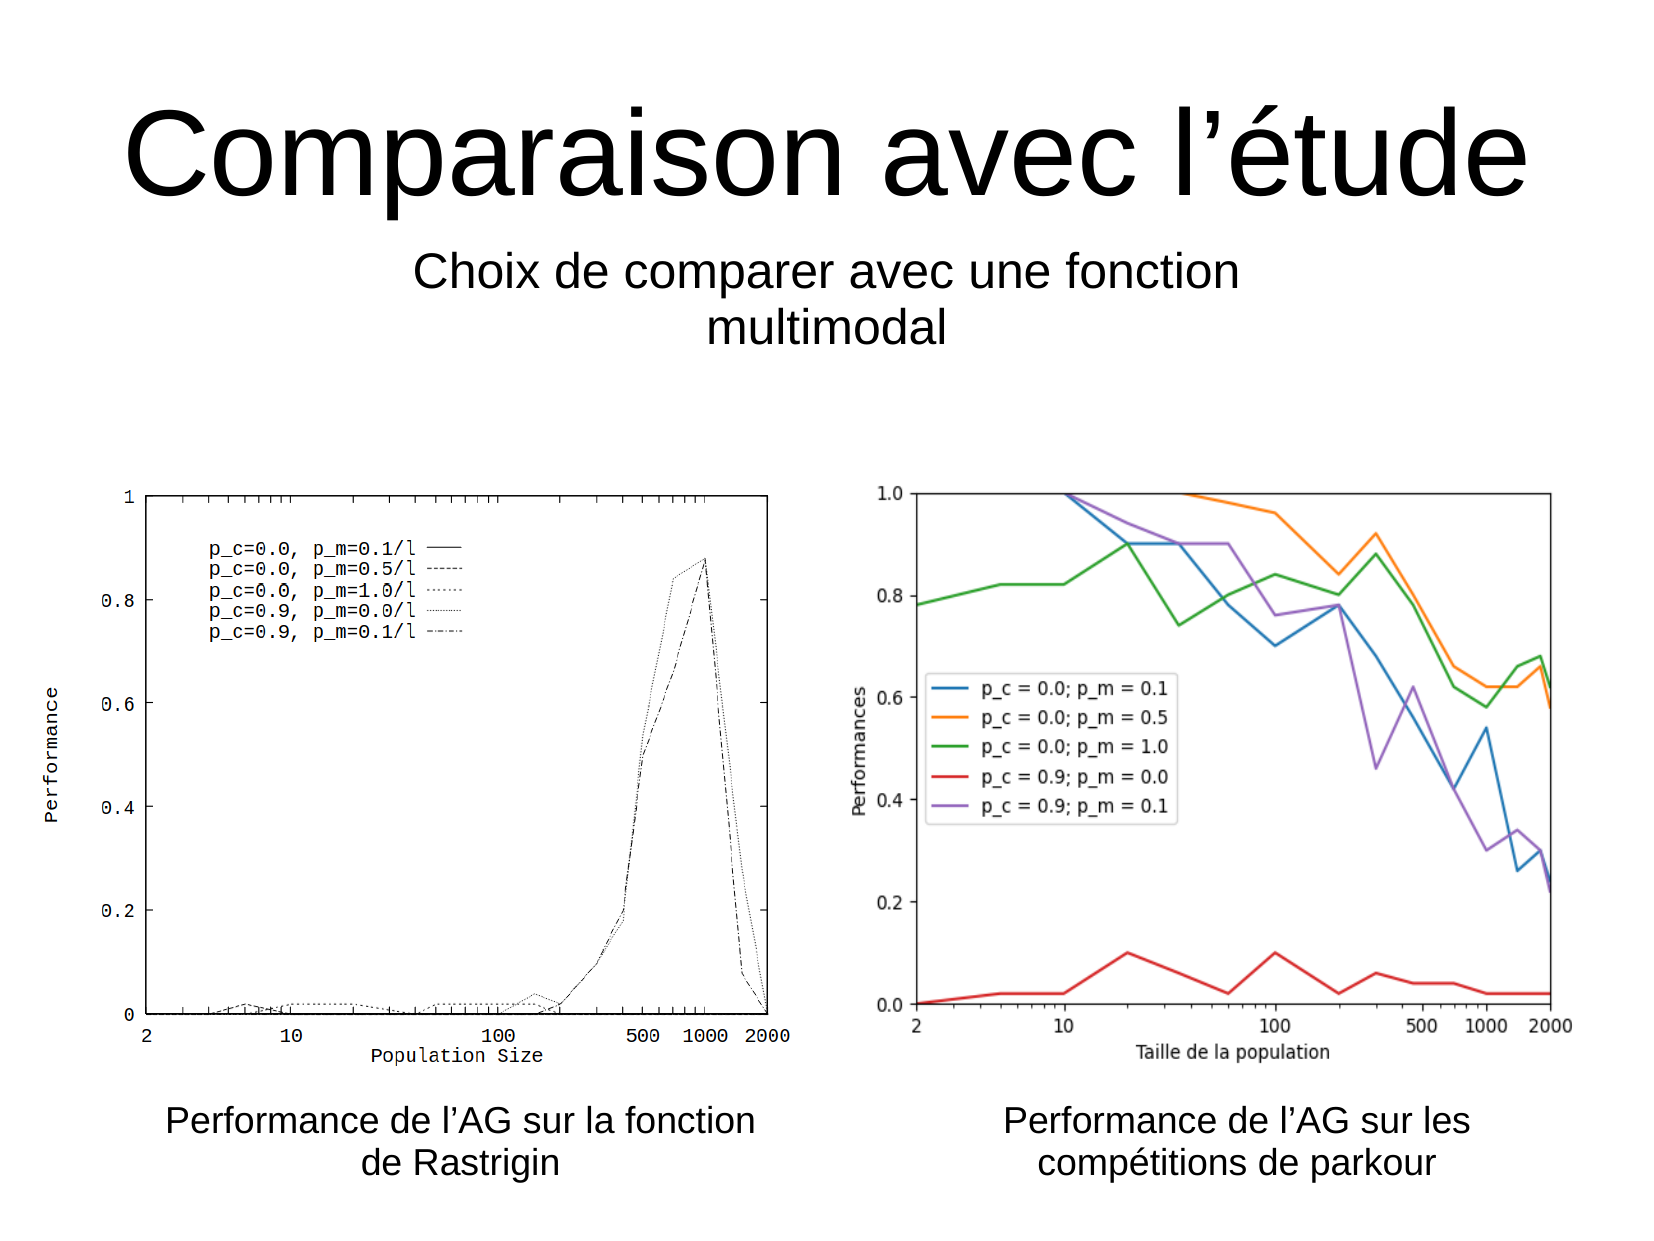

# Comparaison avec l’étude
Choix de comparer avec une fonction multimodal
Performance de l’AG sur la fonction de Rastrigin
Performance de l’AG sur les compétitions de parkour